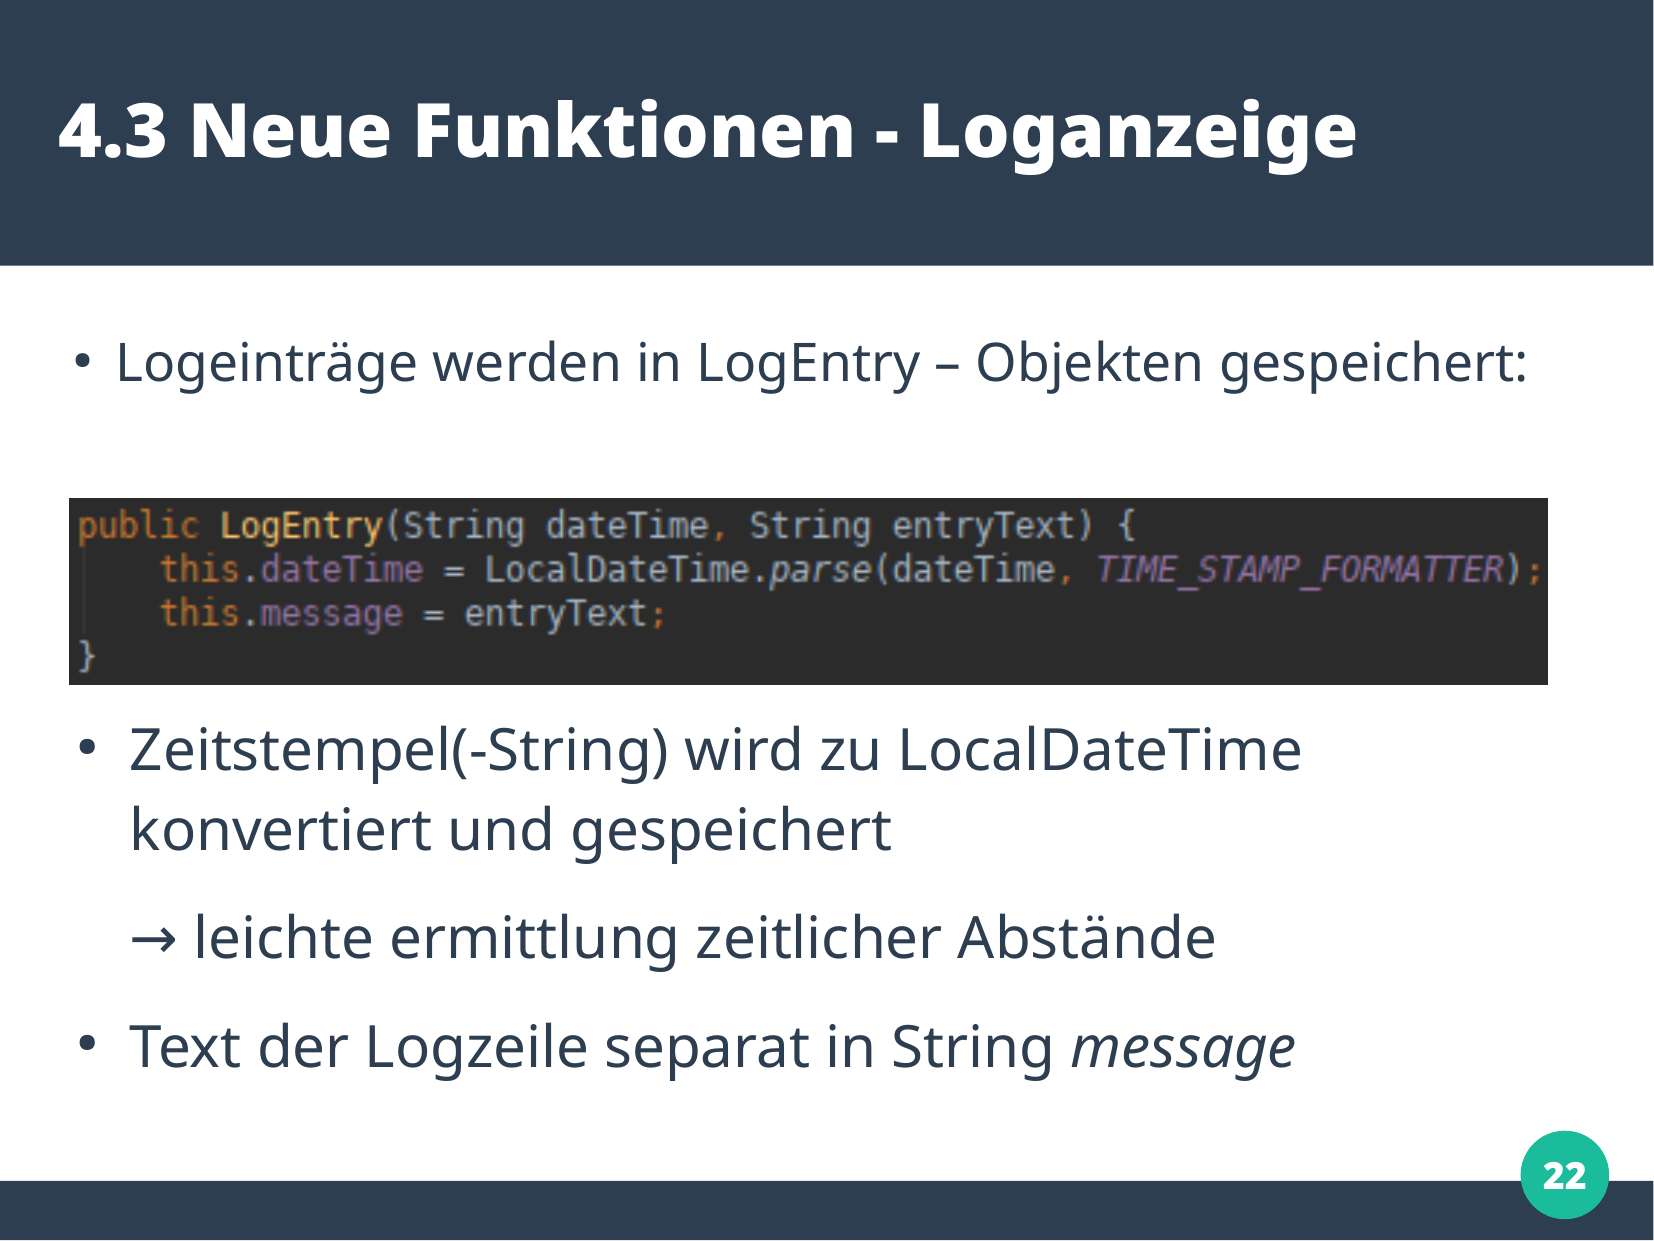

# 4.3 Neue Funktionen - Loganzeige
Logeinträge werden in LogEntry – Objekten gespeichert:
Zeitstempel(-String) wird zu LocalDateTime konvertiert und gespeichert
→ leichte ermittlung zeitlicher Abstände
Text der Logzeile separat in String message
22